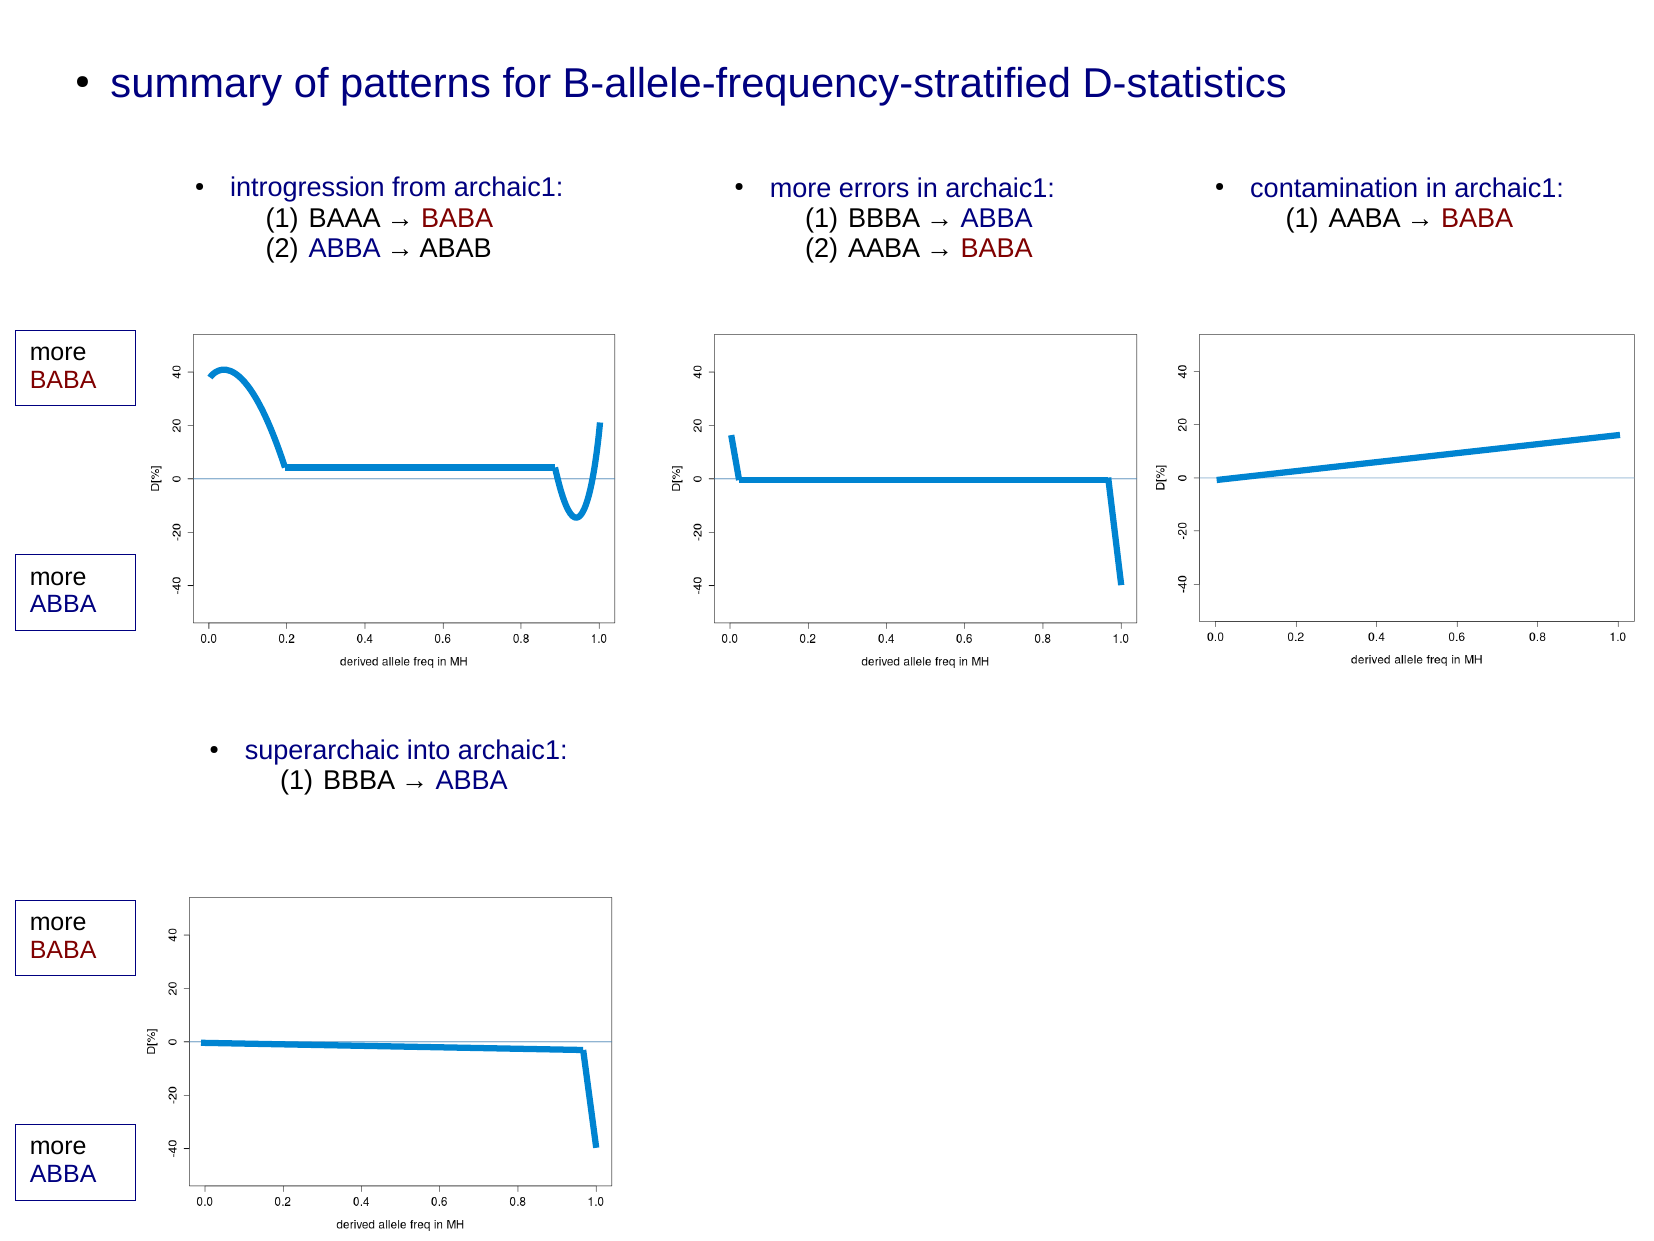

# summary of patterns for B-allele-frequency-stratified D-statistics
introgression from archaic1:
 BAAA → BABA
 ABBA → ABAB
more errors in archaic1:
 BBBA → ABBA
 AABA → BABA
contamination in archaic1:
 AABA → BABA
more BABA
more ABBA
superarchaic into archaic1:
 BBBA → ABBA
more BABA
more ABBA